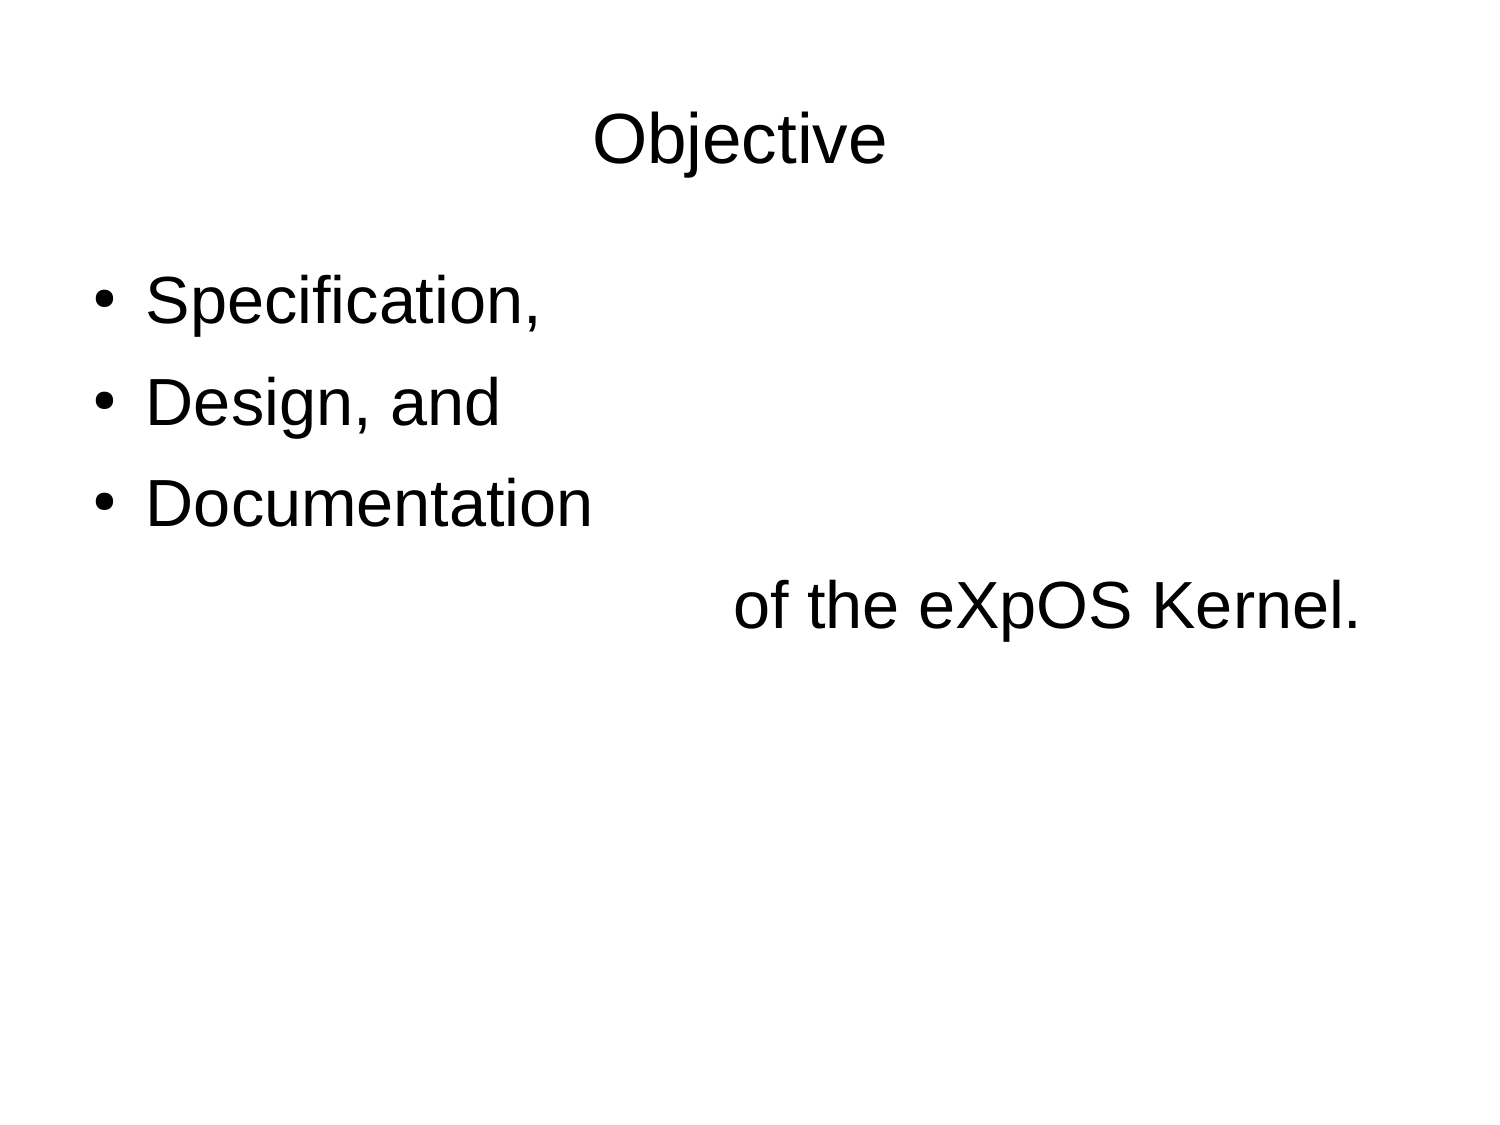

# Objective
Specification,
Design, and
Documentation
 							of the eXpOS Kernel.